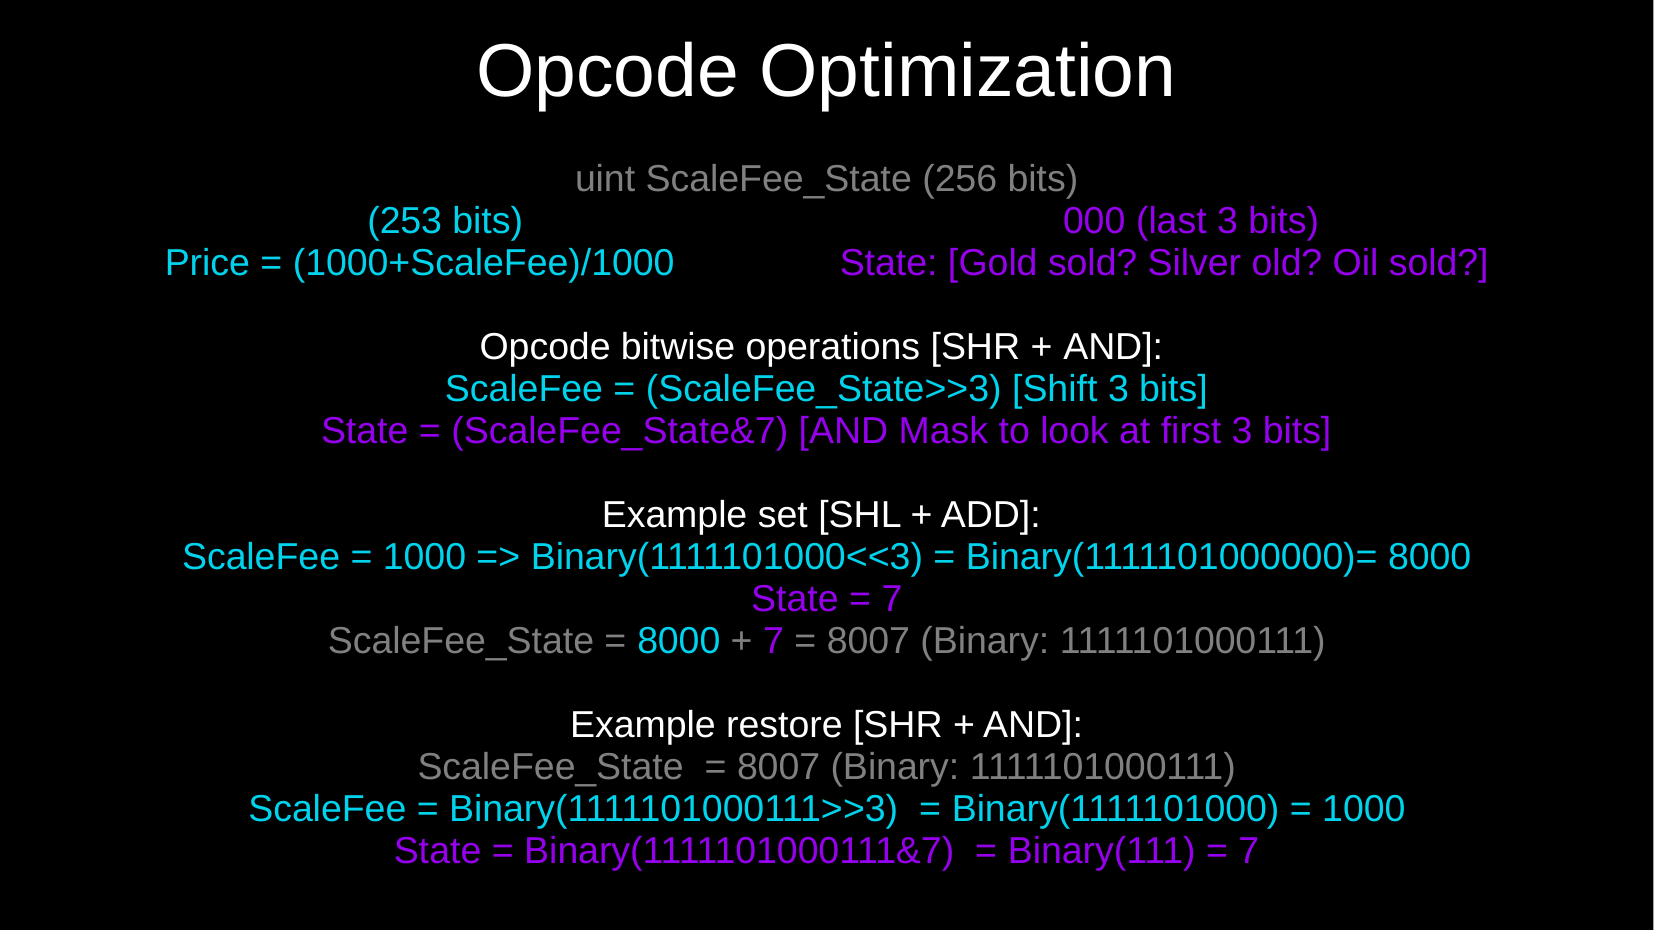

Opcode Optimization
uint ScaleFee_State (256 bits)
				 (253 bits) 						 000 (last 3 bits)
		Price = (1000+ScaleFee)/1000			State: [Gold sold? Silver old? Oil sold?]
Opcode bitwise operations [SHR + AND]:
ScaleFee = (ScaleFee_State>>3) [Shift 3 bits]
State = (ScaleFee_State&7) [AND Mask to look at first 3 bits]
Example set [SHL + ADD]:
ScaleFee = 1000 => Binary(1111101000<<3) = Binary(1111101000000)= 8000
State = 7
ScaleFee_State = 8000 + 7 = 8007 (Binary: 1111101000111)
Example restore [SHR + AND]:
ScaleFee_State = 8007 (Binary: 1111101000111)
ScaleFee = Binary(1111101000111>>3) = Binary(1111101000) = 1000
State = Binary(1111101000111&7) = Binary(111) = 7